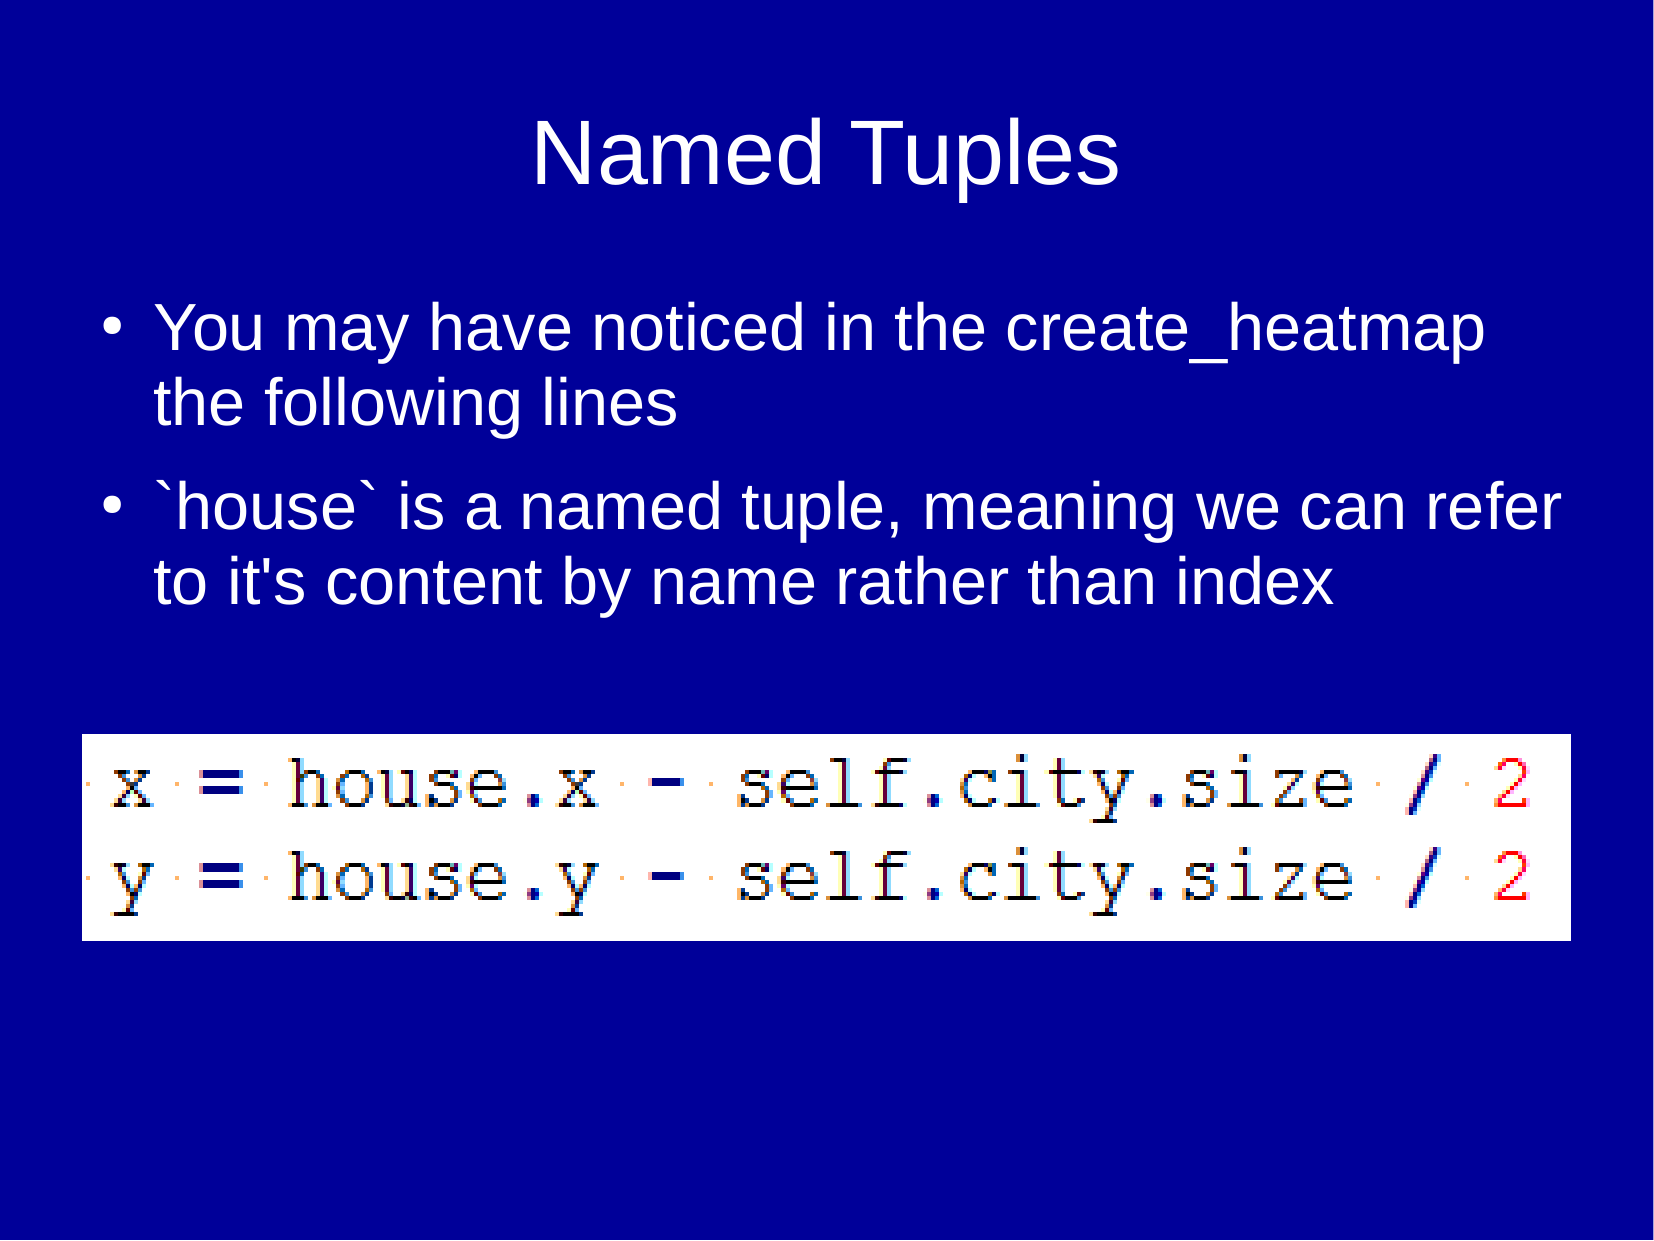

# Named Tuples
You may have noticed in the create_heatmap the following lines
`house` is a named tuple, meaning we can refer to it's content by name rather than index